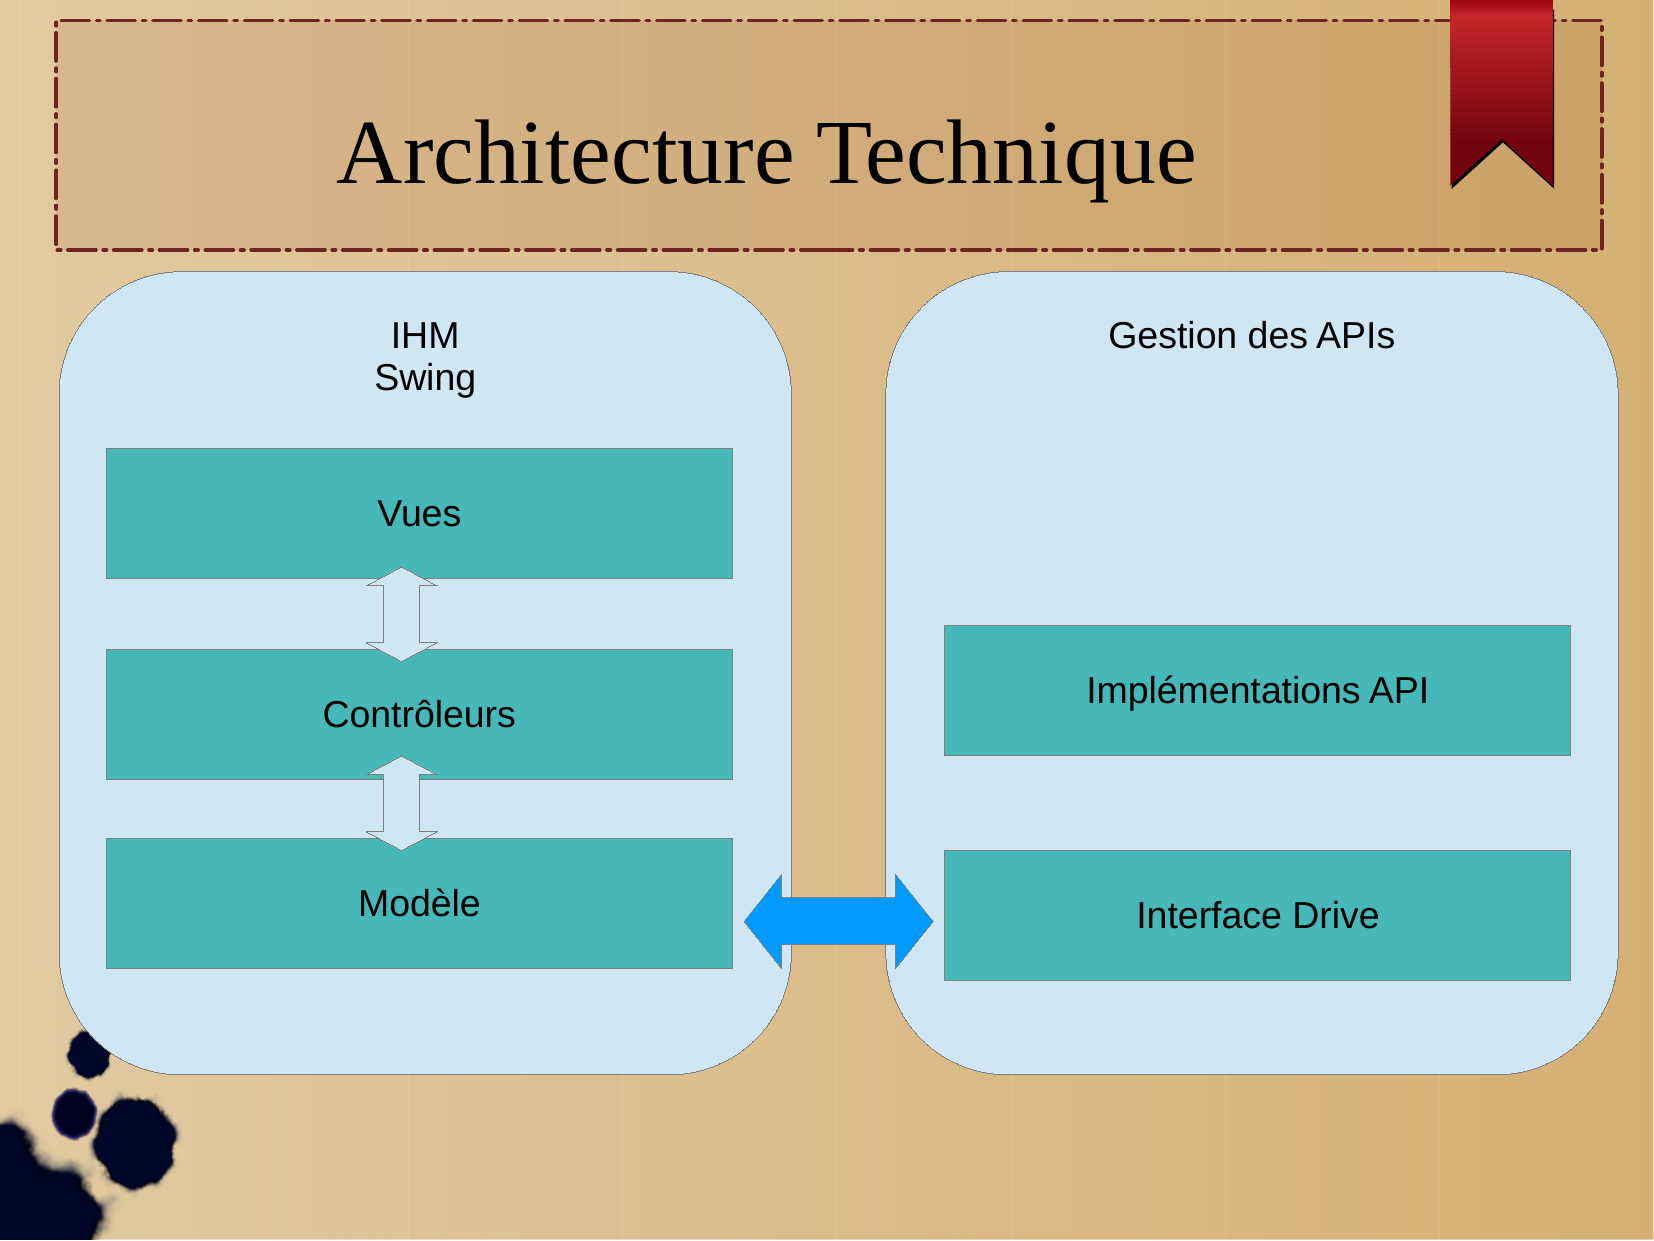

# Architecture Technique
IHM
Swing
Gestion des APIs
Vues
Implémentations API
Contrôleurs
Modèle
Interface Drive